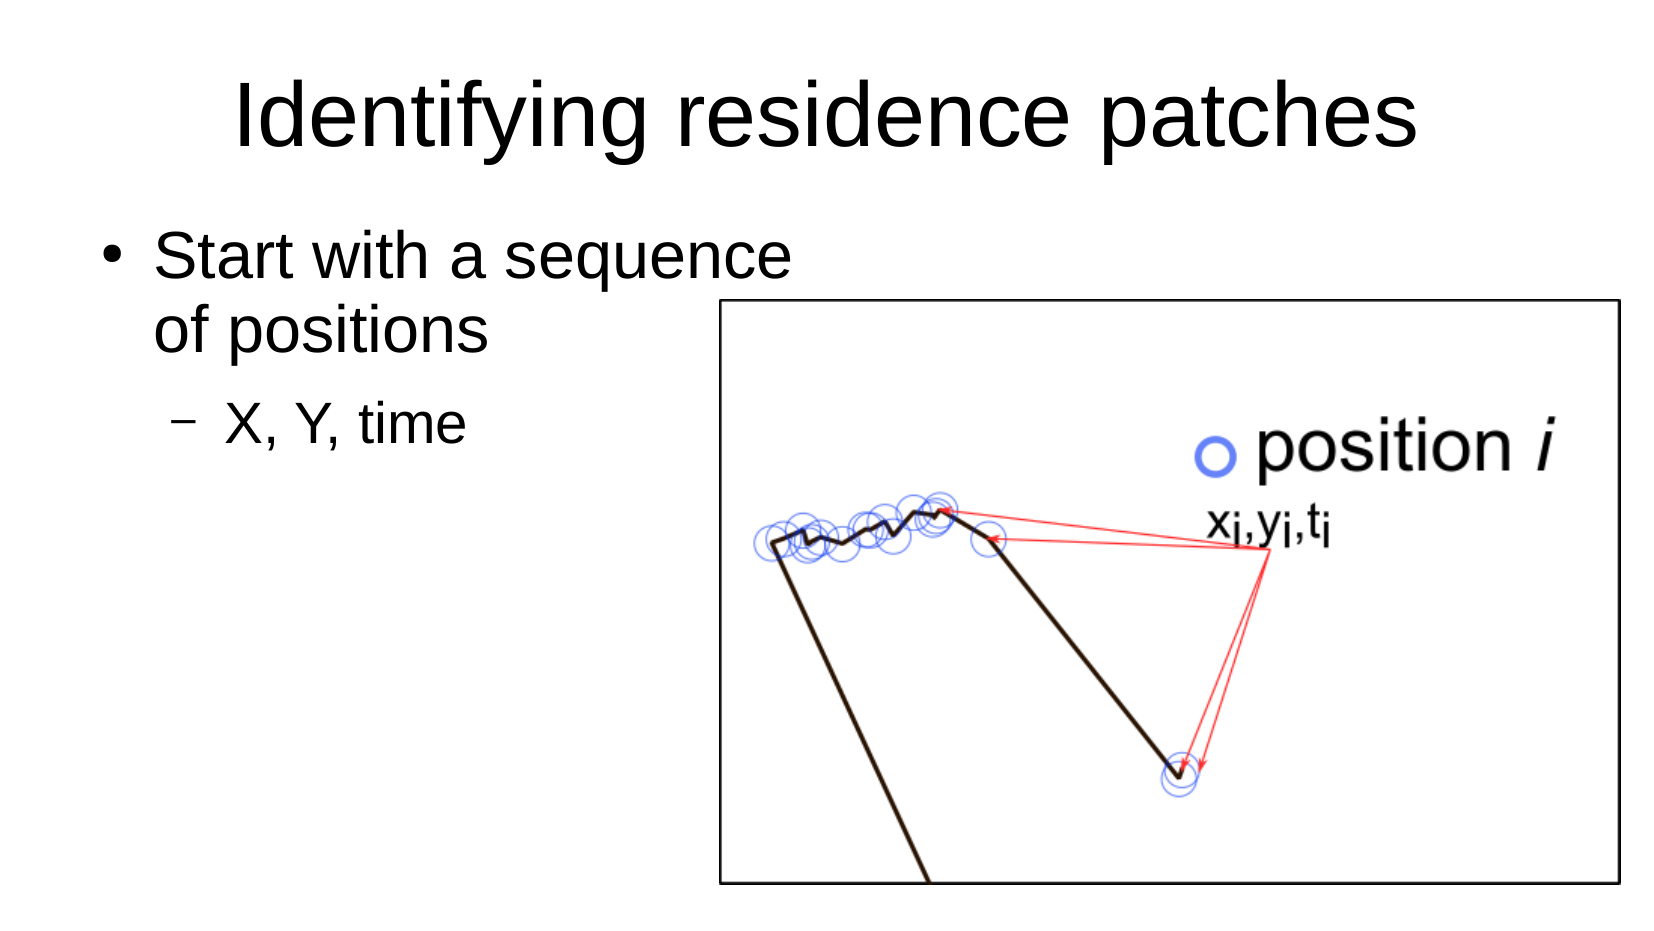

# Identifying residence patches
Start with a sequence of positions
X, Y, time